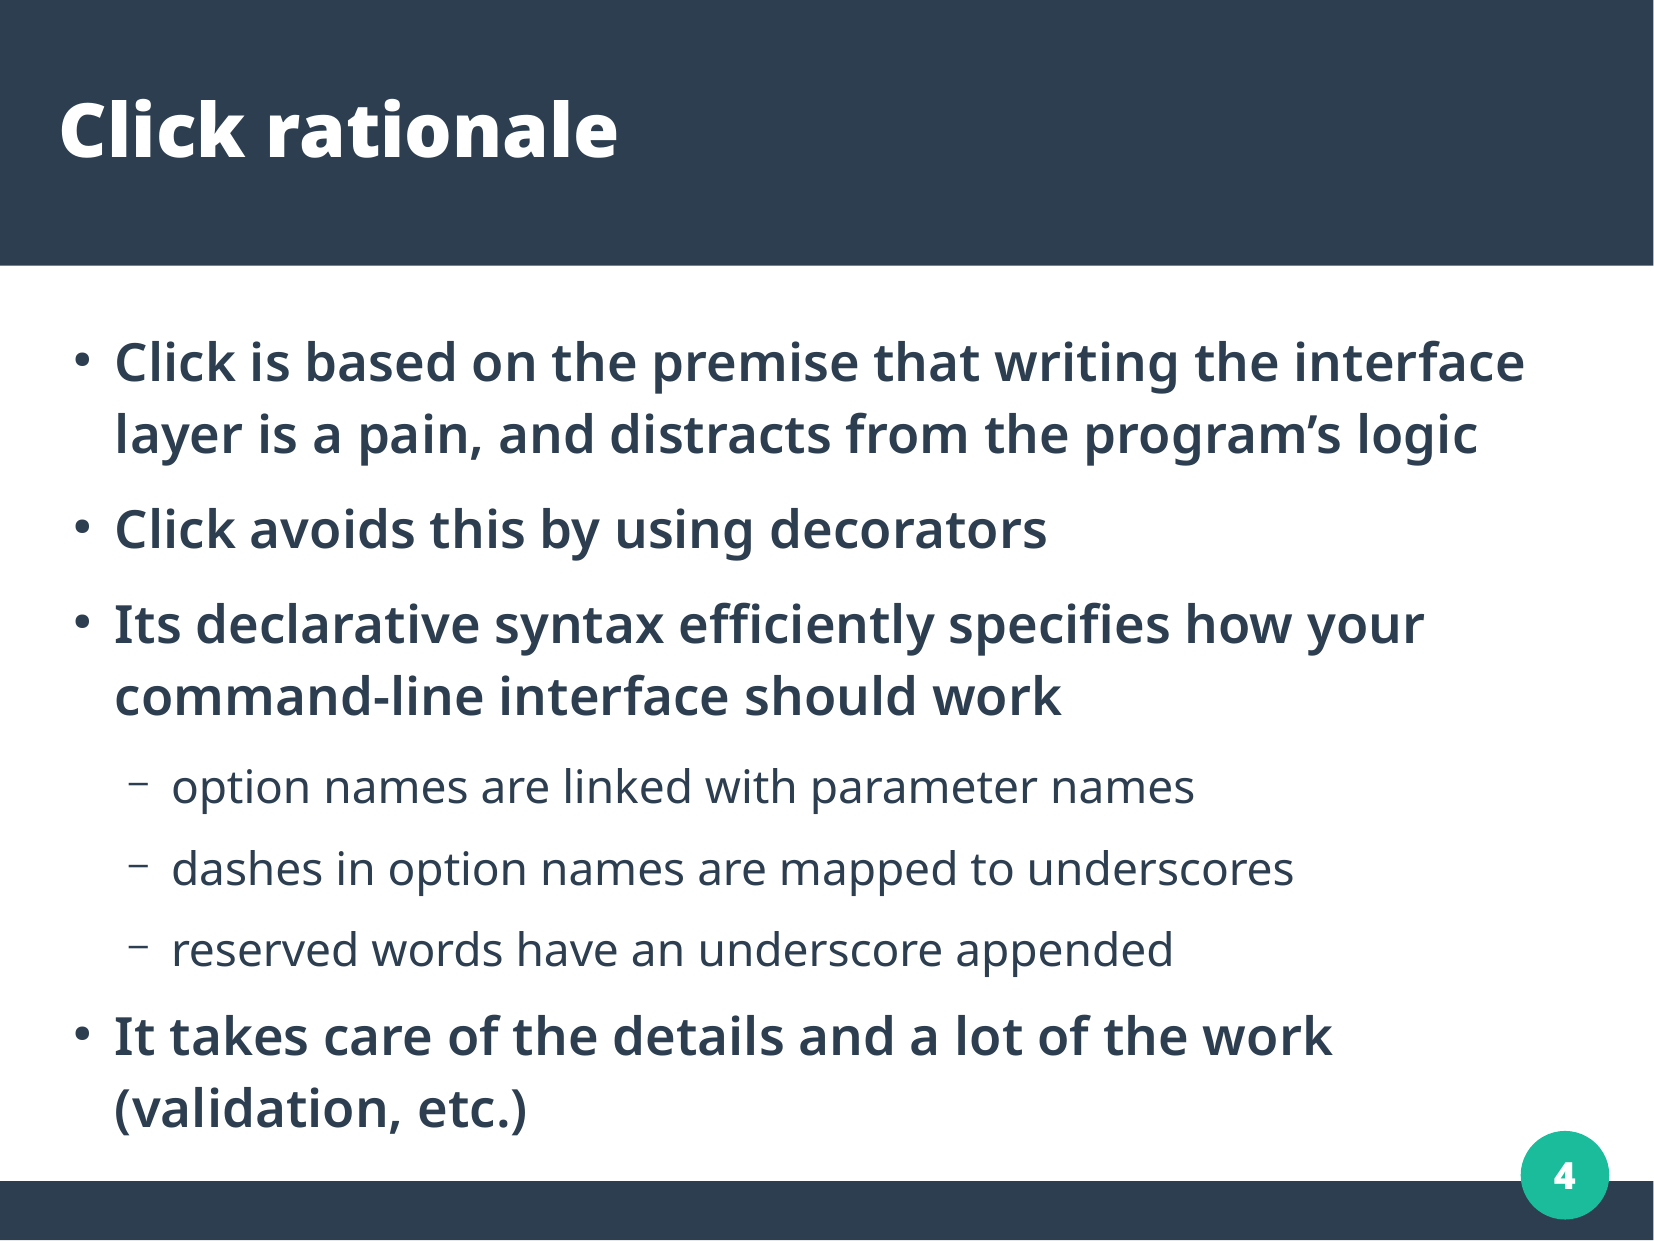

# Click rationale
Click is based on the premise that writing the interface layer is a pain, and distracts from the program’s logic
Click avoids this by using decorators
Its declarative syntax efficiently specifies how your command-line interface should work
option names are linked with parameter names
dashes in option names are mapped to underscores
reserved words have an underscore appended
It takes care of the details and a lot of the work (validation, etc.)
4